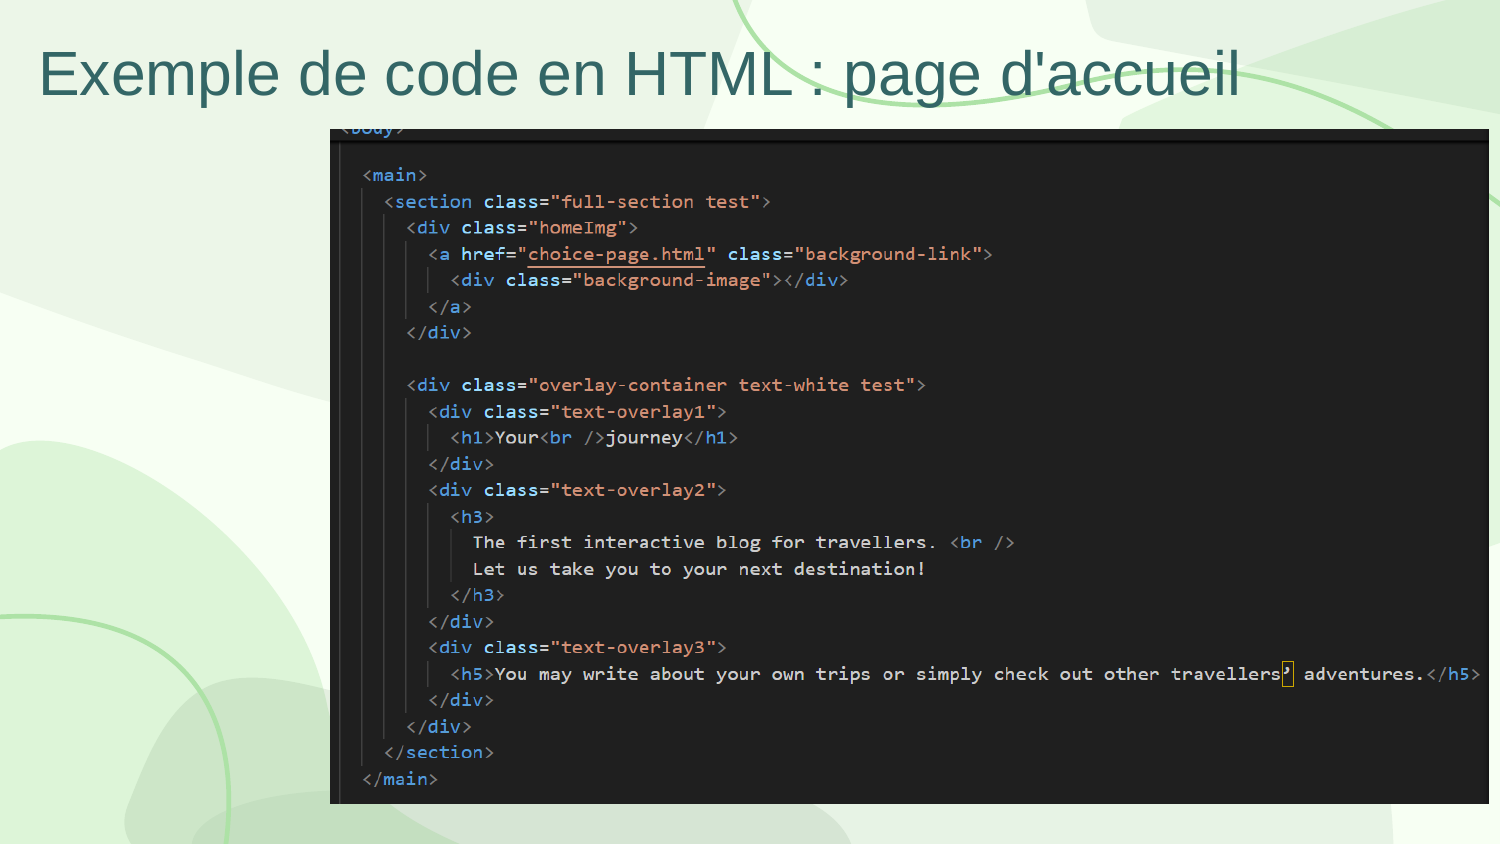

# Exemple de code en HTML : page d'accueil